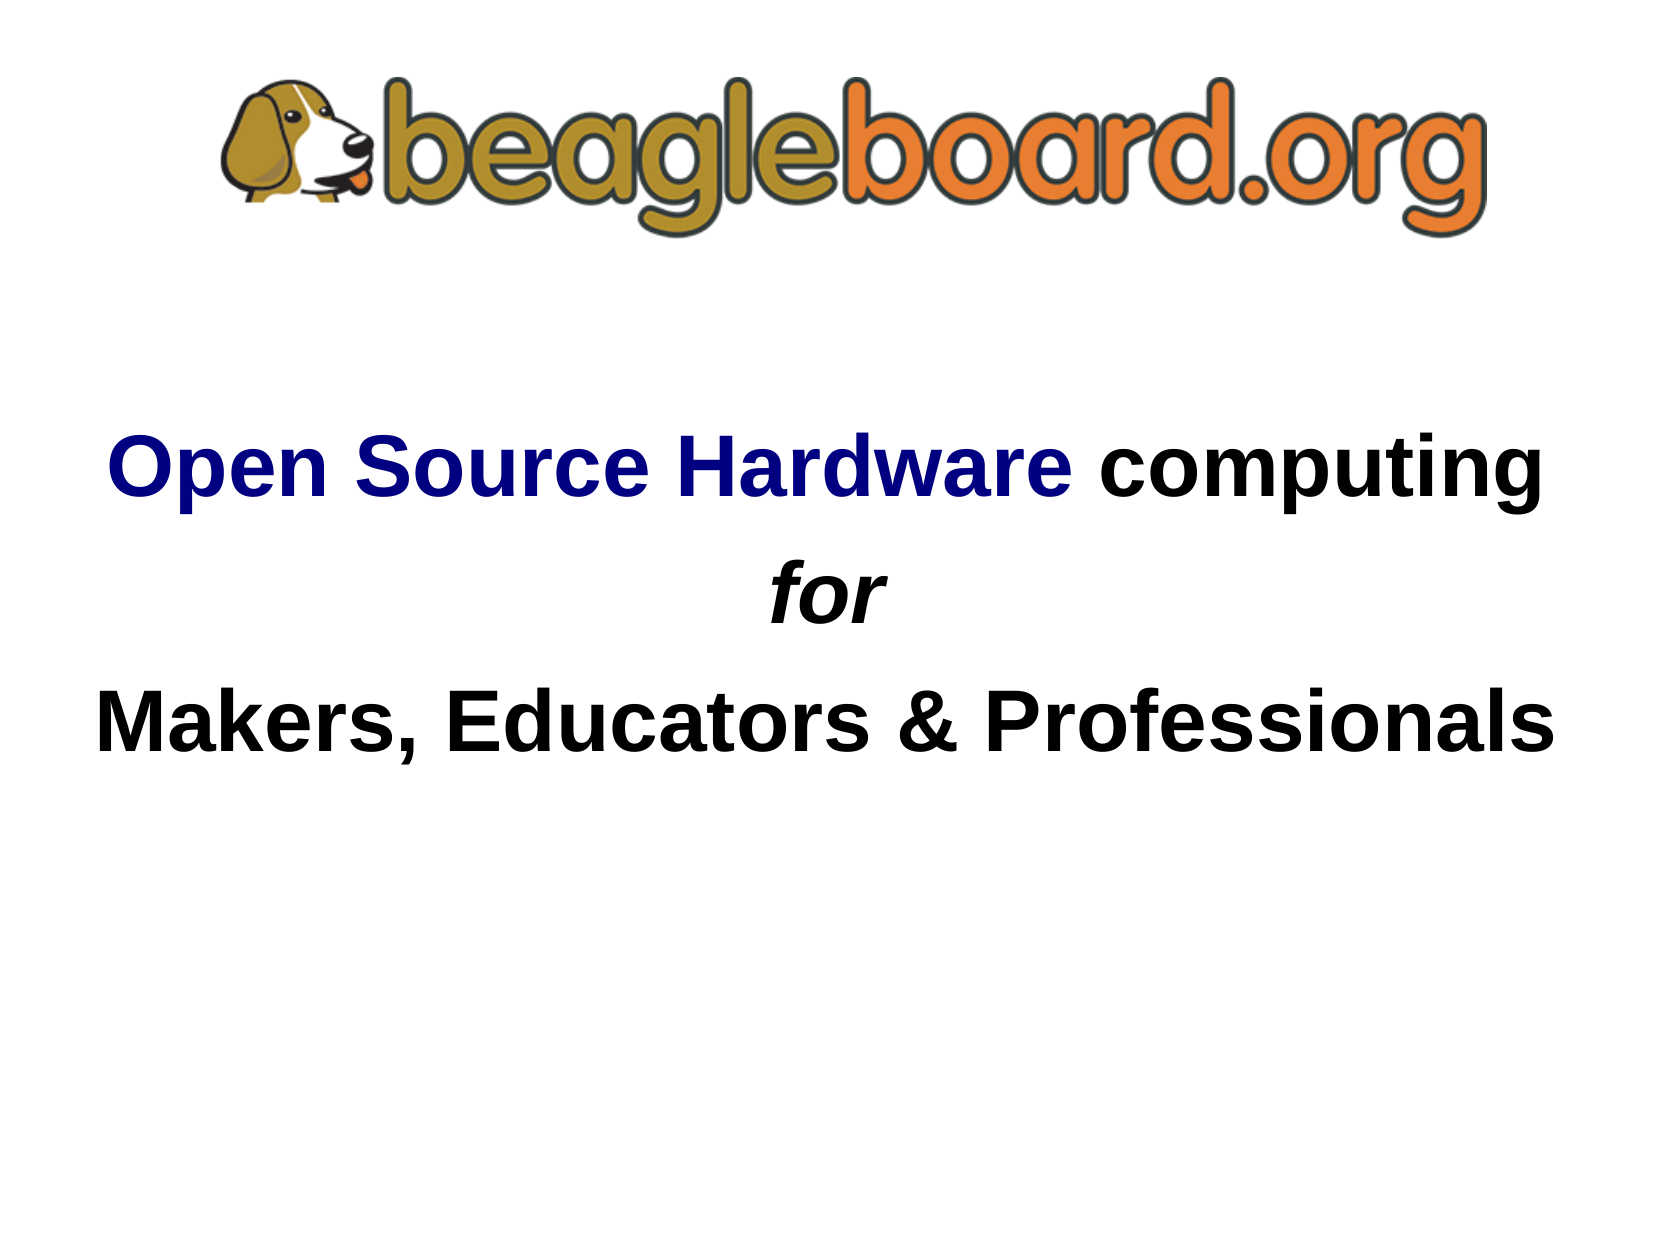

# Open Source Hardware computing
for
Makers, Educators & Professionals